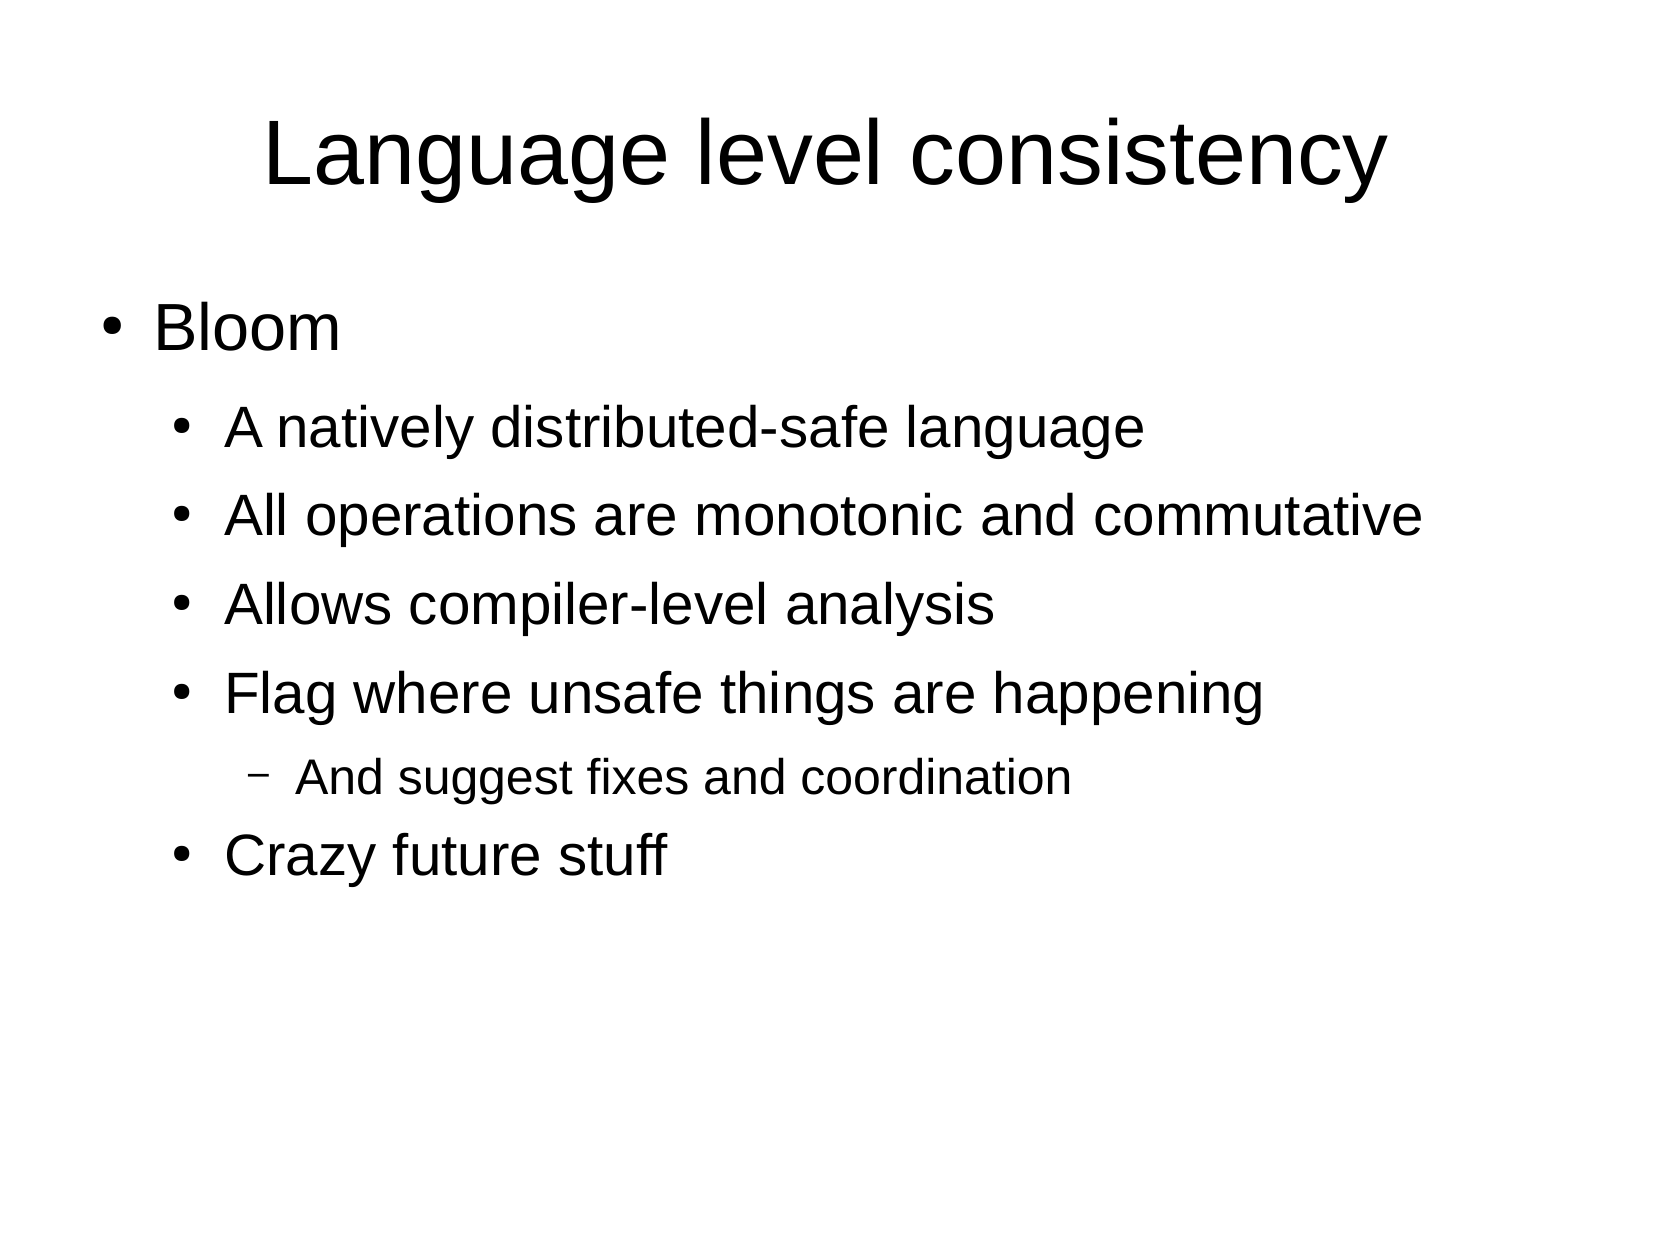

# Language level consistency
Bloom
A natively distributed-safe language
All operations are monotonic and commutative
Allows compiler-level analysis
Flag where unsafe things are happening
And suggest fixes and coordination
Crazy future stuff